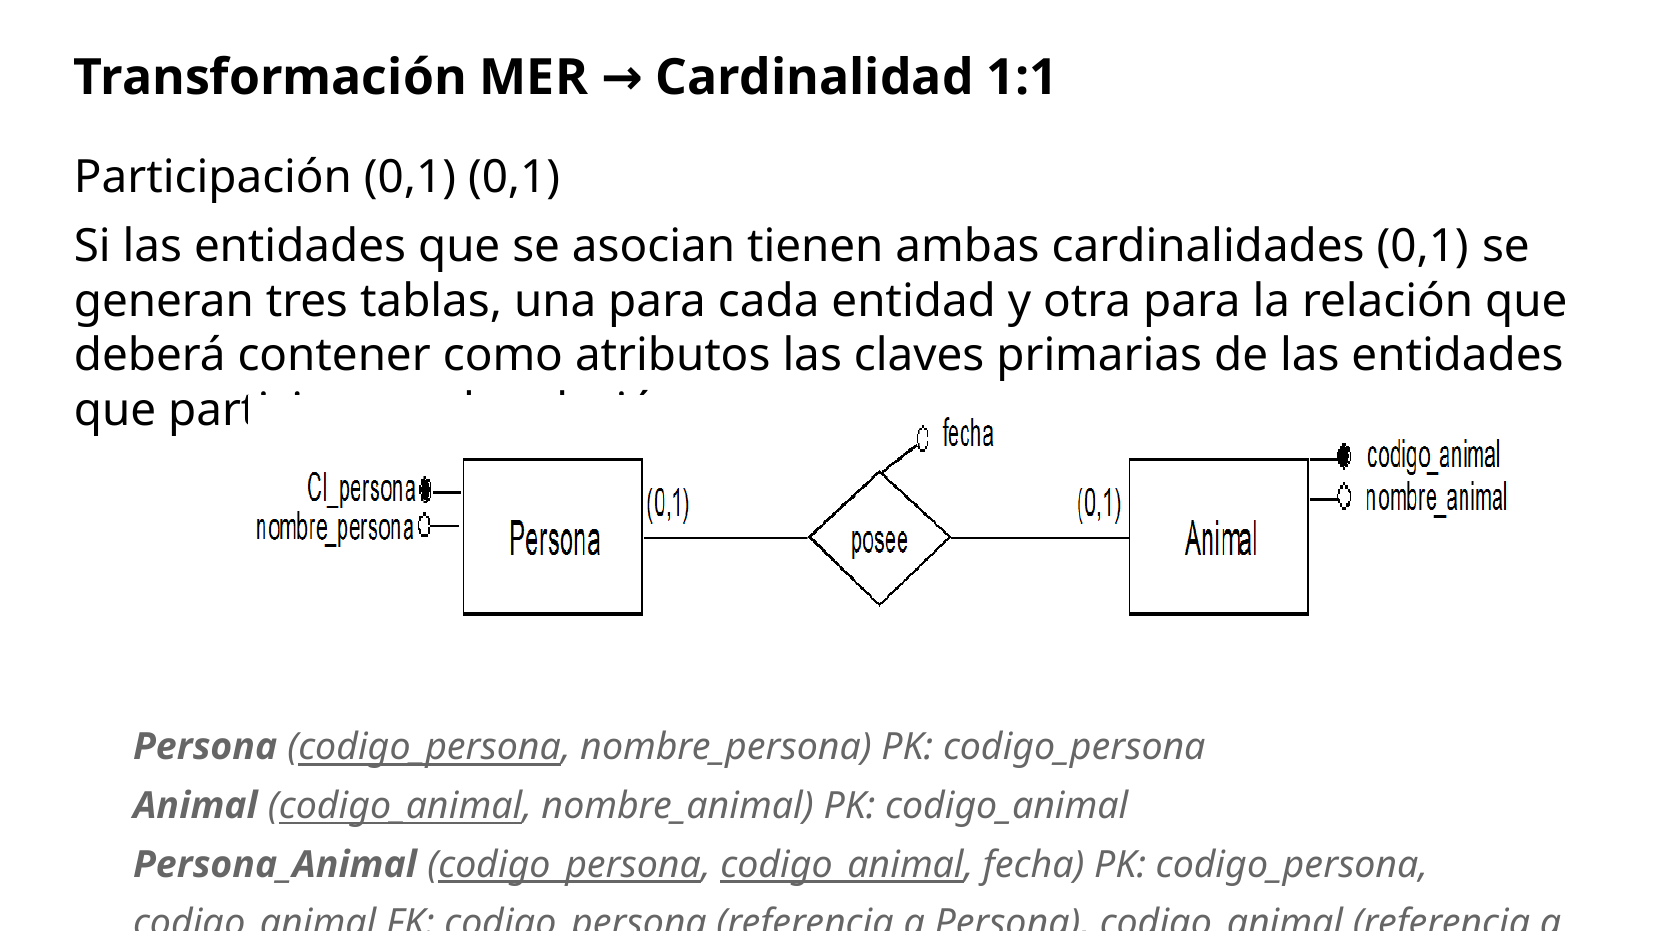

Transformación MER → Cardinalidad 1:1
Participación (0,1) (0,1)
Si las entidades que se asocian tienen ambas cardinalidades (0,1) se generan tres tablas, una para cada entidad y otra para la relación que deberá contener como atributos las claves primarias de las entidades que participan en la relación.
Persona (codigo_persona, nombre_persona) PK: codigo_persona
Animal (codigo_animal, nombre_animal) PK: codigo_animal
Persona_Animal (codigo_persona, codigo_animal, fecha) PK: codigo_persona,
codigo_animal FK: codigo_persona (referencia a Persona), codigo_animal (referencia a Animal)